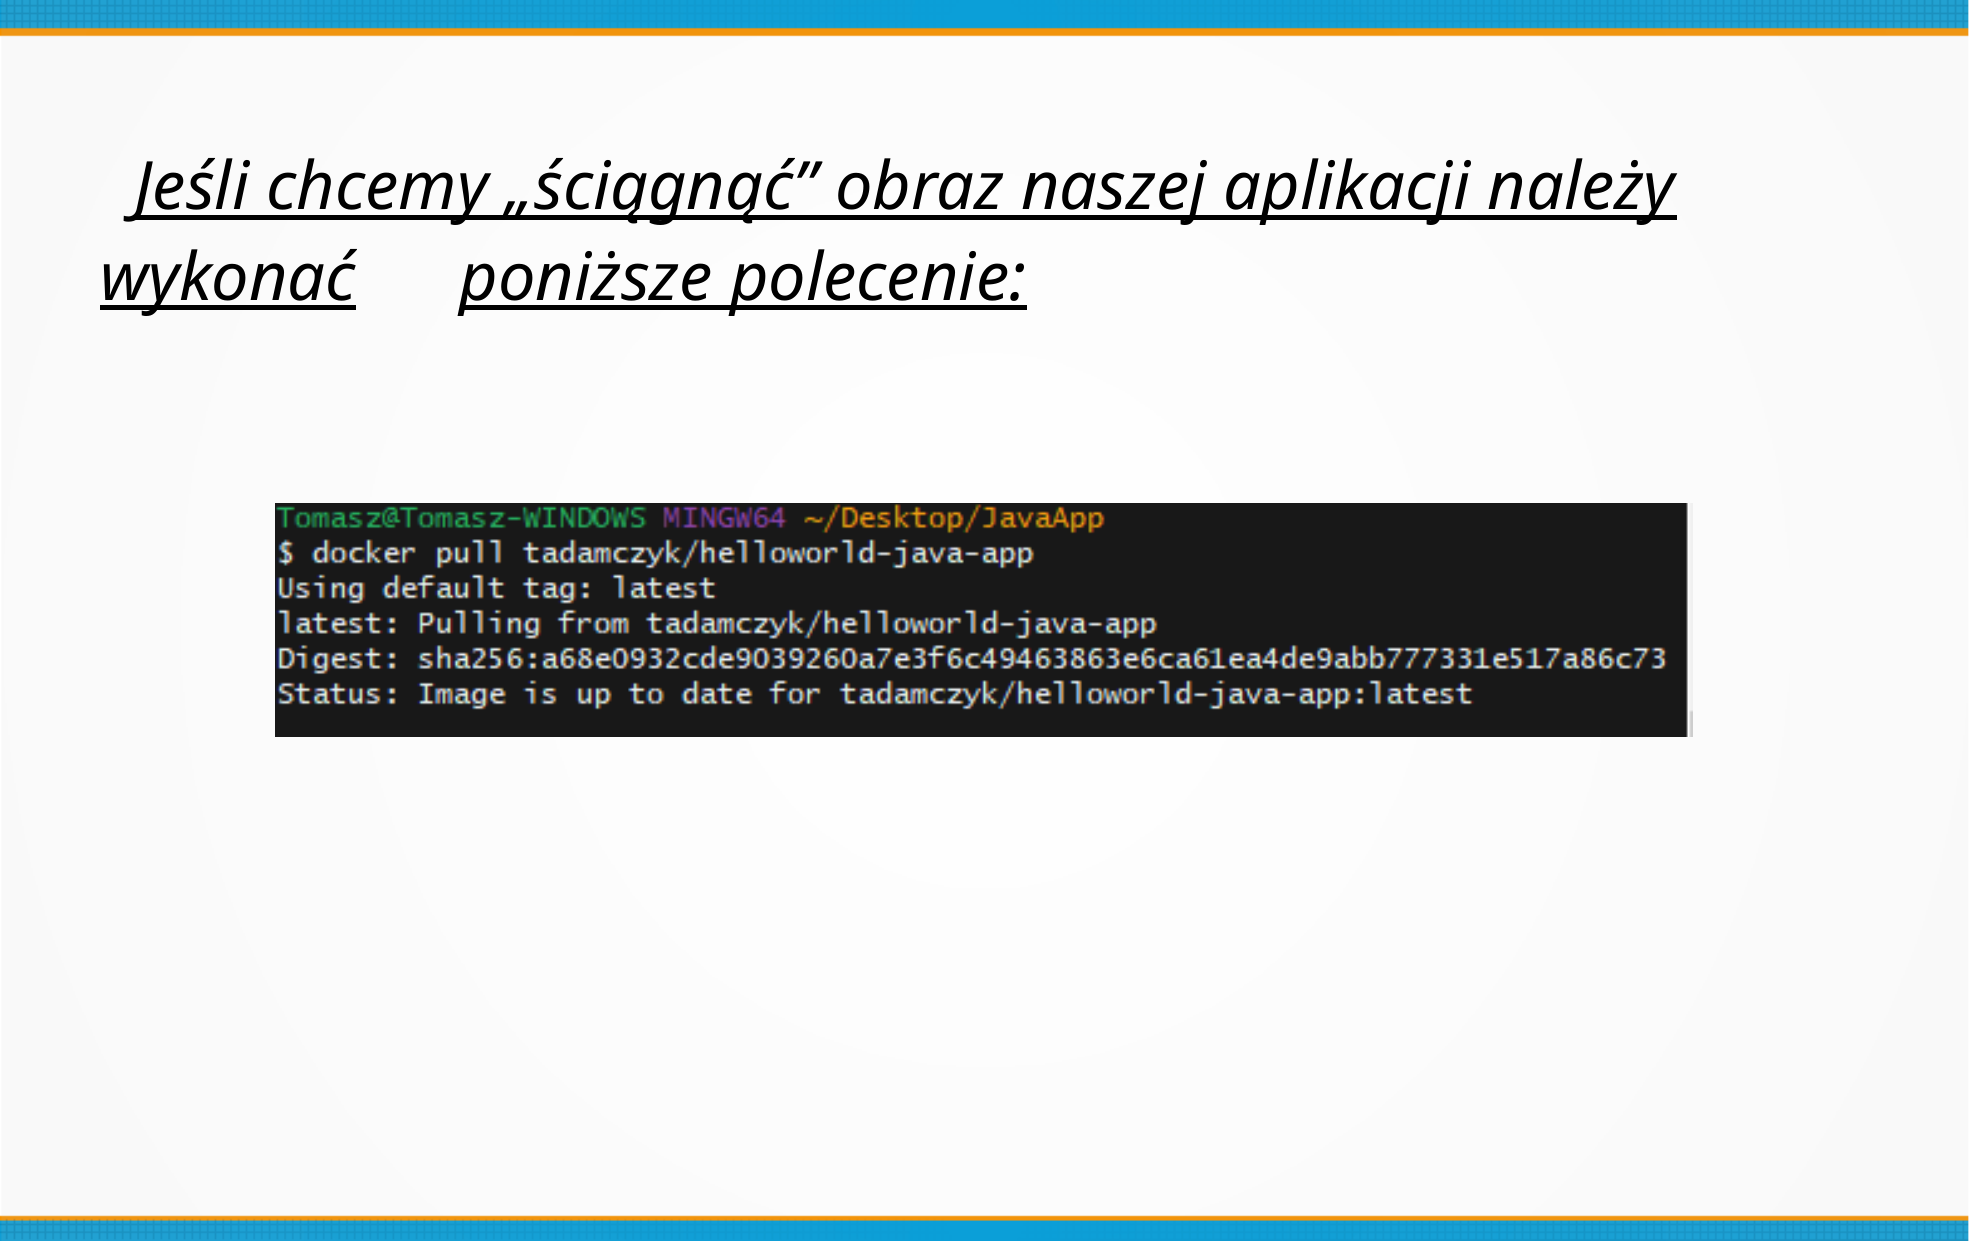

Jeśli chcemy „ściągnąć” obraz naszej aplikacji należy wykonać poniższe polecenie:
#